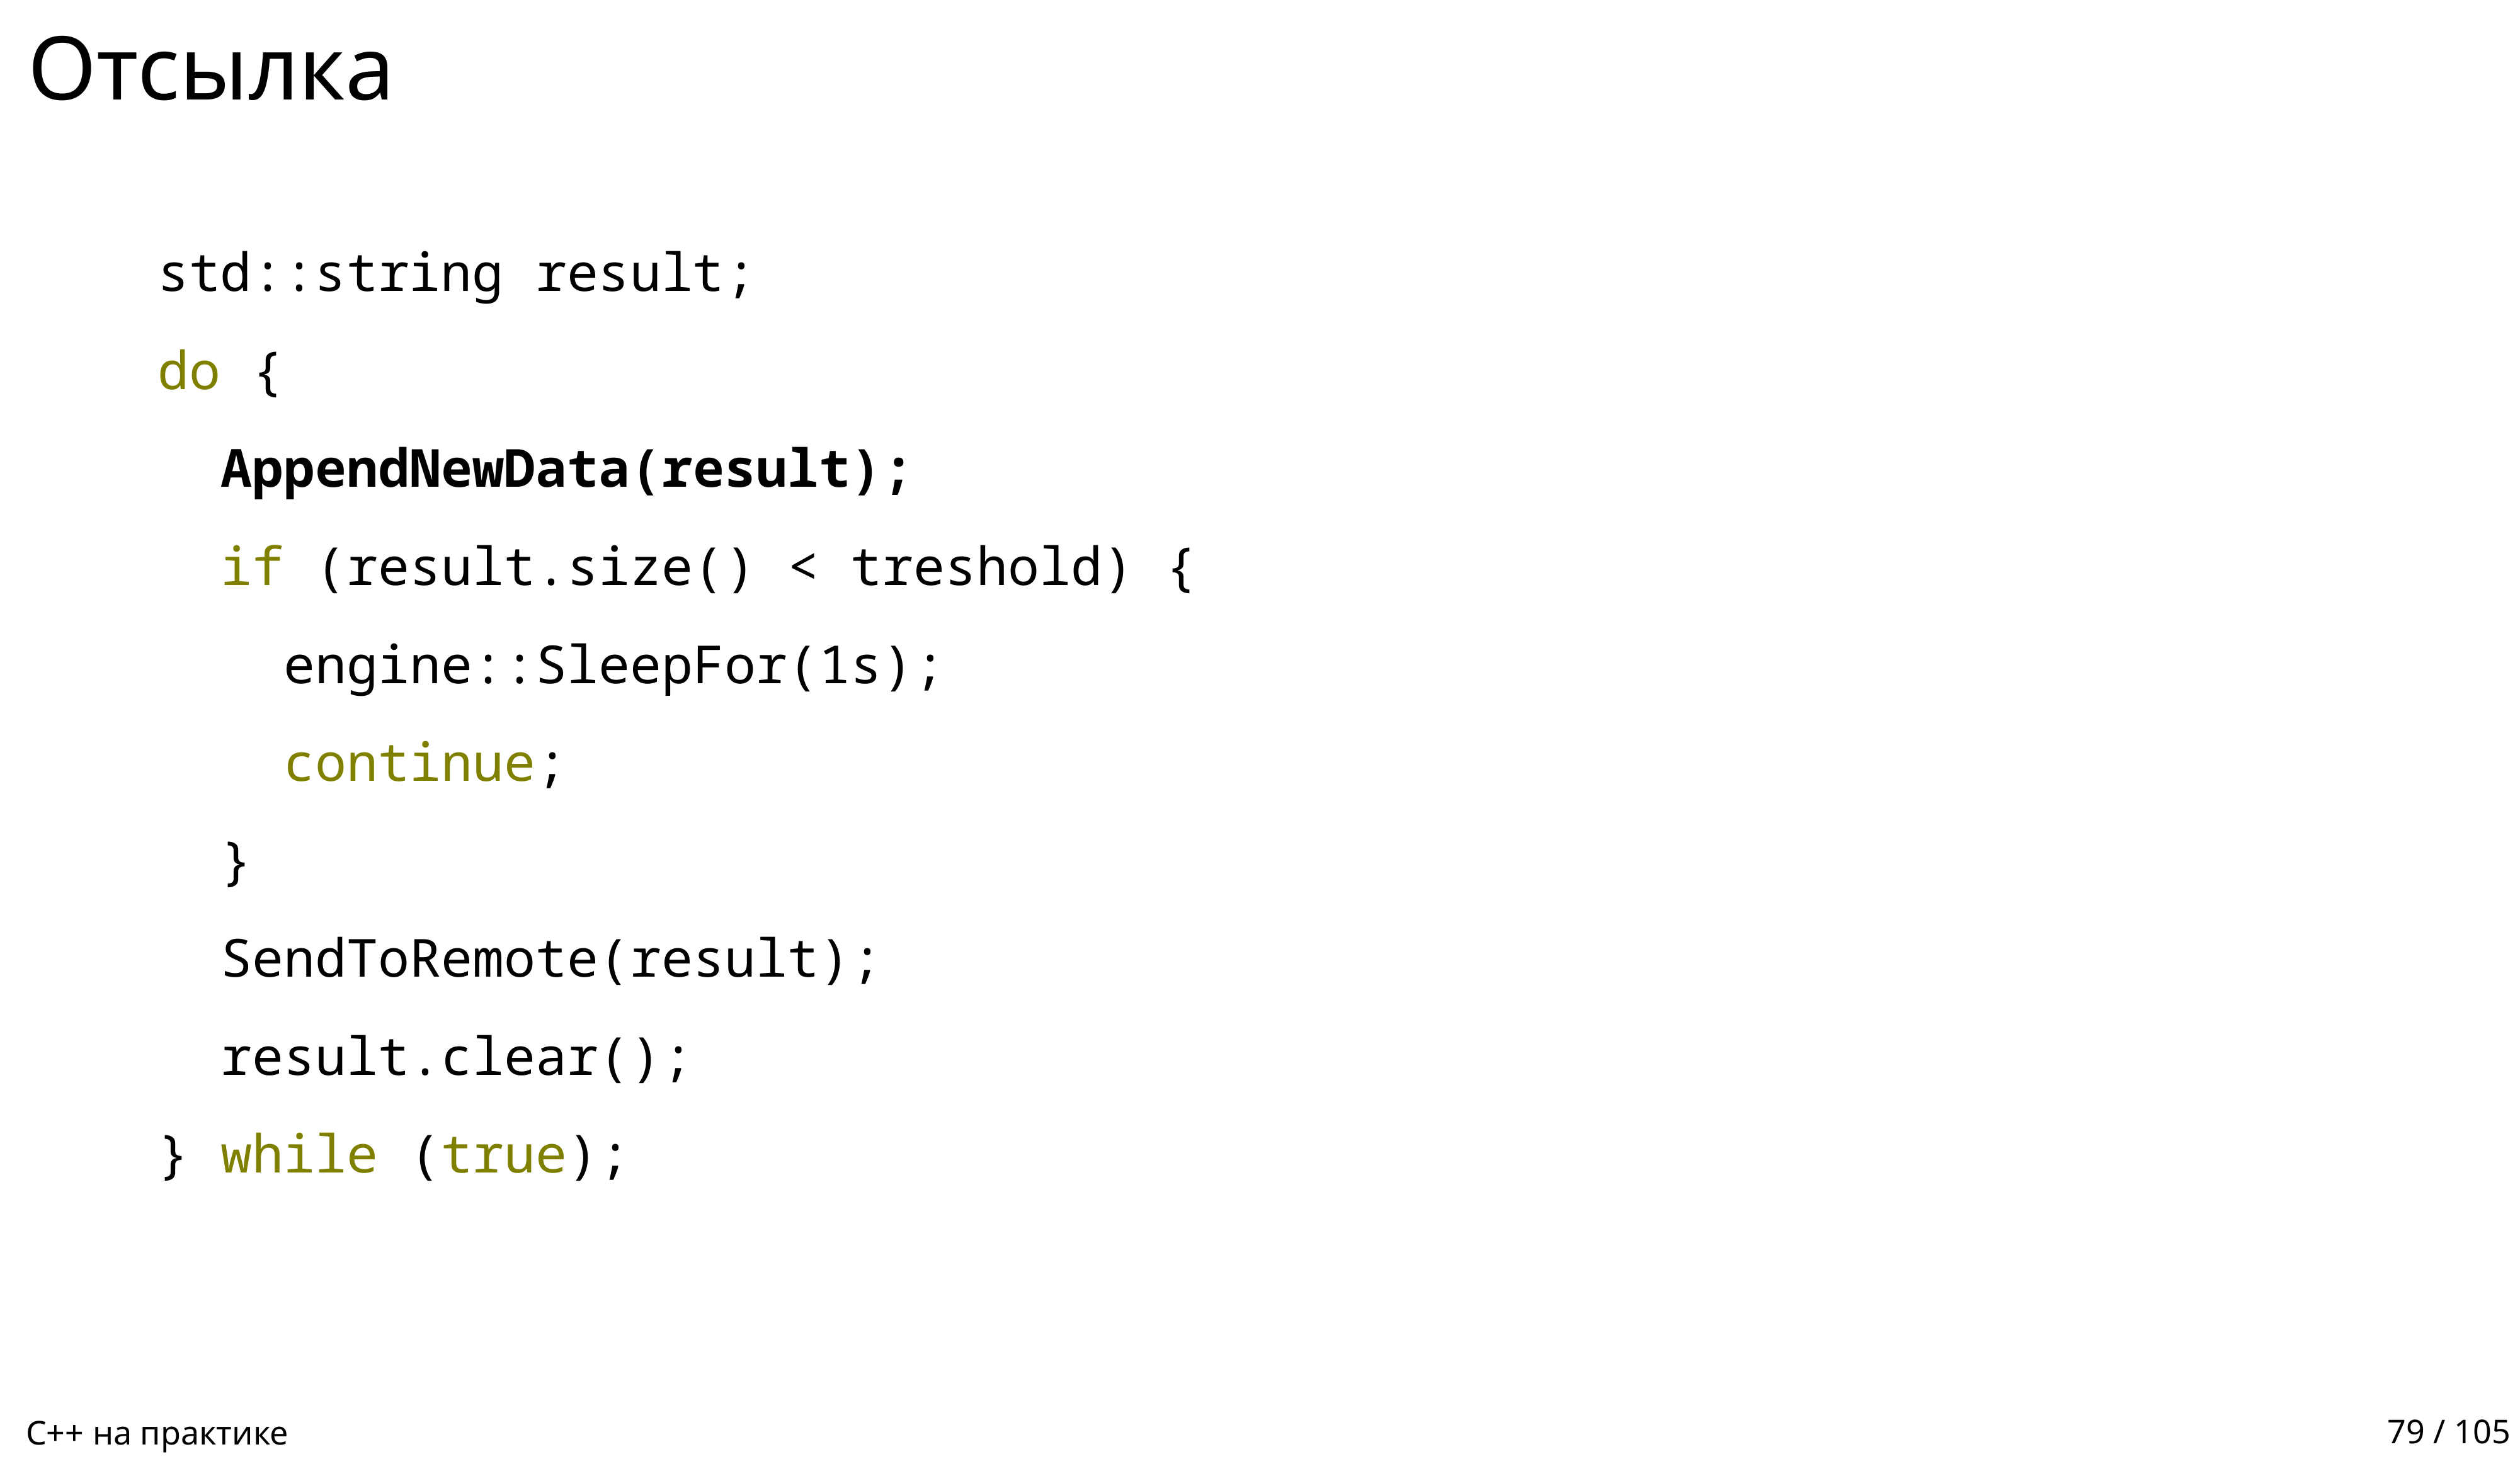

# Отсылка
 std::string result;
 do {
 AppendNewData(result);
 if (result.size() < treshold) {
 engine::SleepFor(1s);
 continue;
 }
 SendToRemote(result);
 result.clear();
 } while (true);
C++ на практике